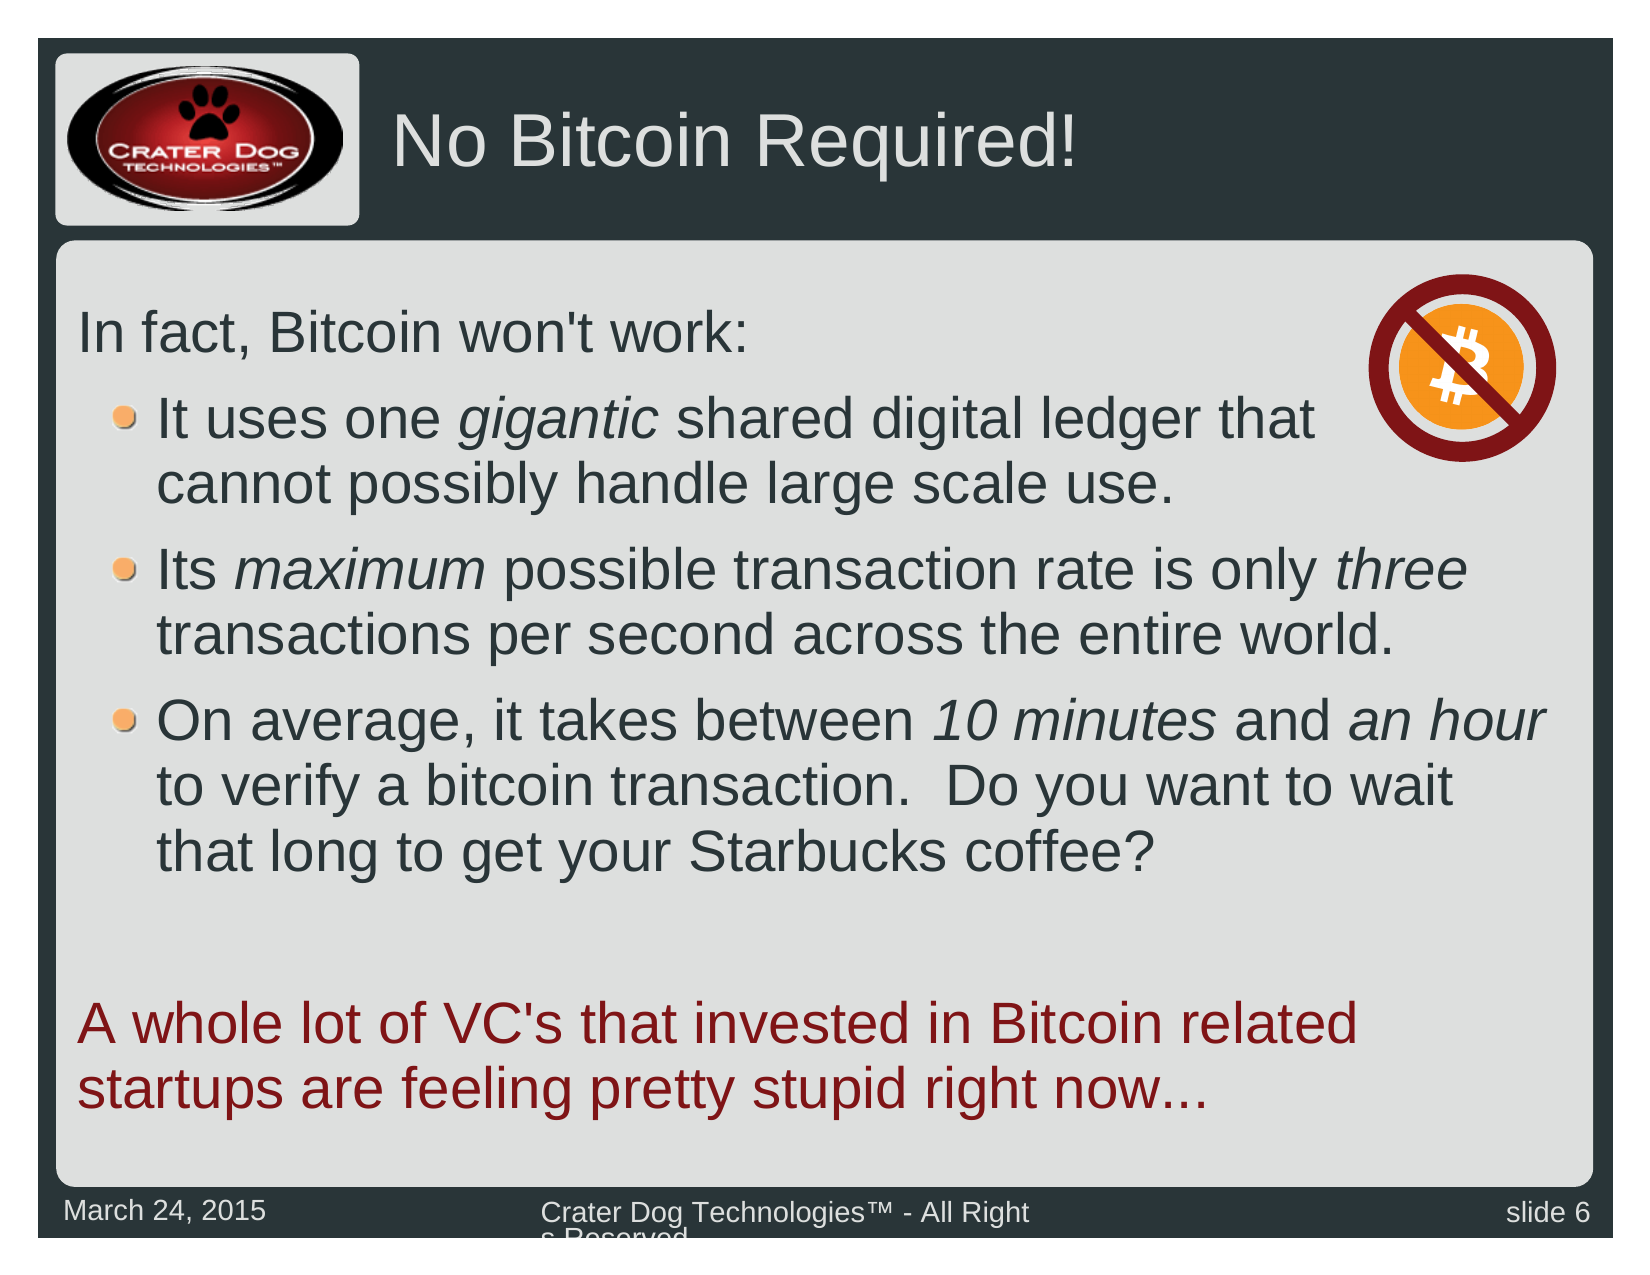

# No Bitcoin Required!
In fact, Bitcoin won't work:
It uses one gigantic shared digital ledger that
cannot possibly handle large scale use.
Its maximum possible transaction rate is only three transactions per second across the entire world.
On average, it takes between 10 minutes and an hour to verify a bitcoin transaction. Do you want to wait that long to get your Starbucks coffee?
A whole lot of VC's that invested in Bitcoin related startups are feeling pretty stupid right now...
Crater Dog Technologies™ - All Rights Reserved
6